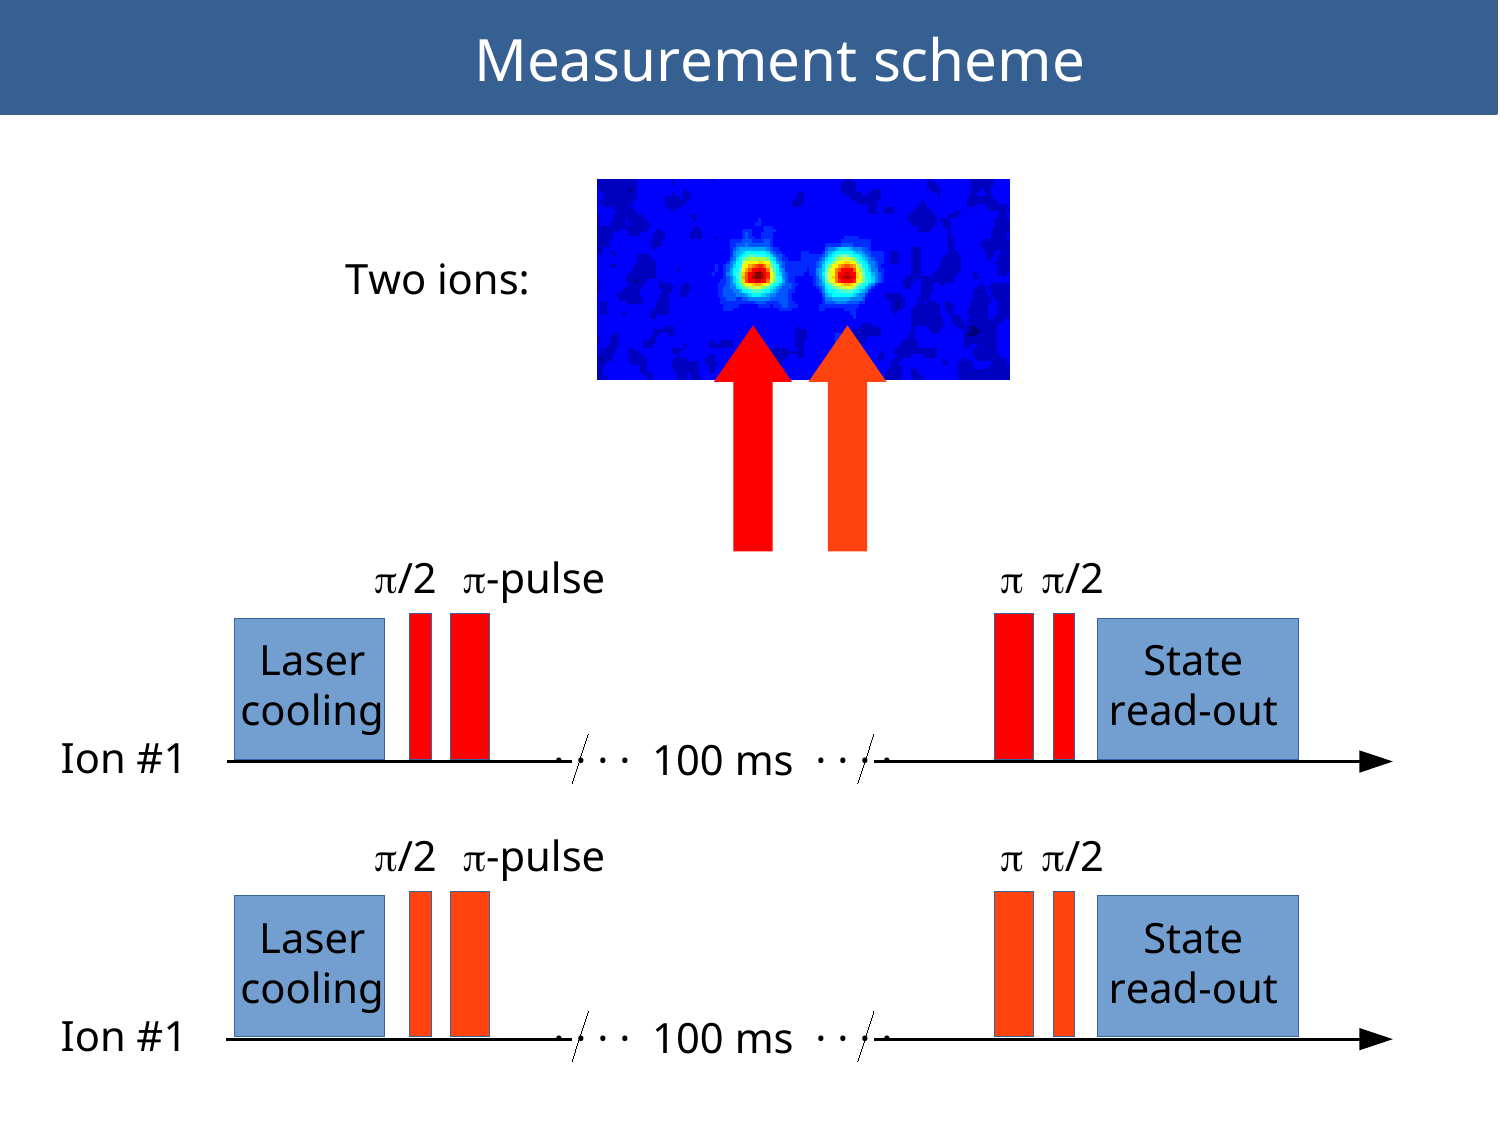

Measurement scheme
Two ions:
p/2
p-pulse
Laser
cooling
Ion #1
p/2
p-pulse
p
p/2
State
read-out
 · · · · 100 ms · · · ·
p
p/2
State
read-out
 · · · · 100 ms · · · ·
Laser
cooling
Ion #1